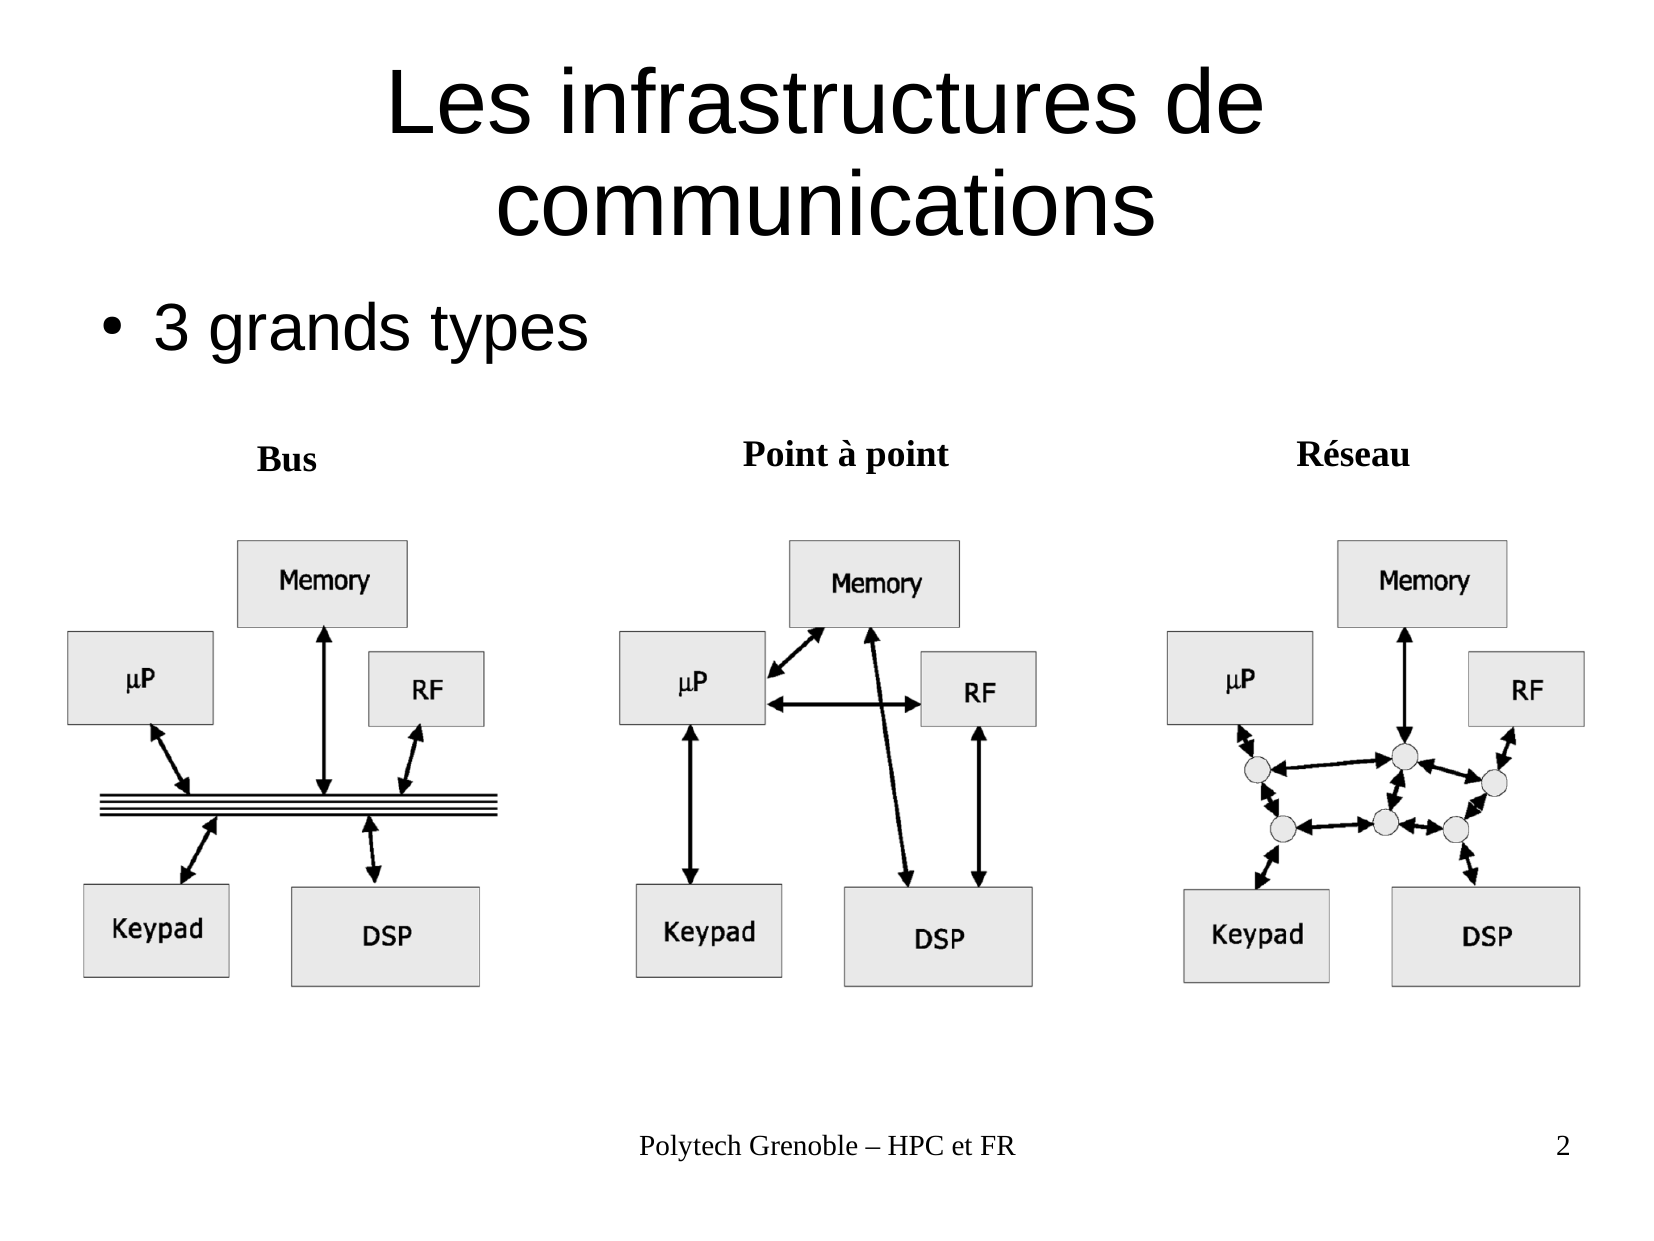

# Les infrastructures de communications
3 grands types
Point à point
Réseau
Bus
Matthieu PAYET
2